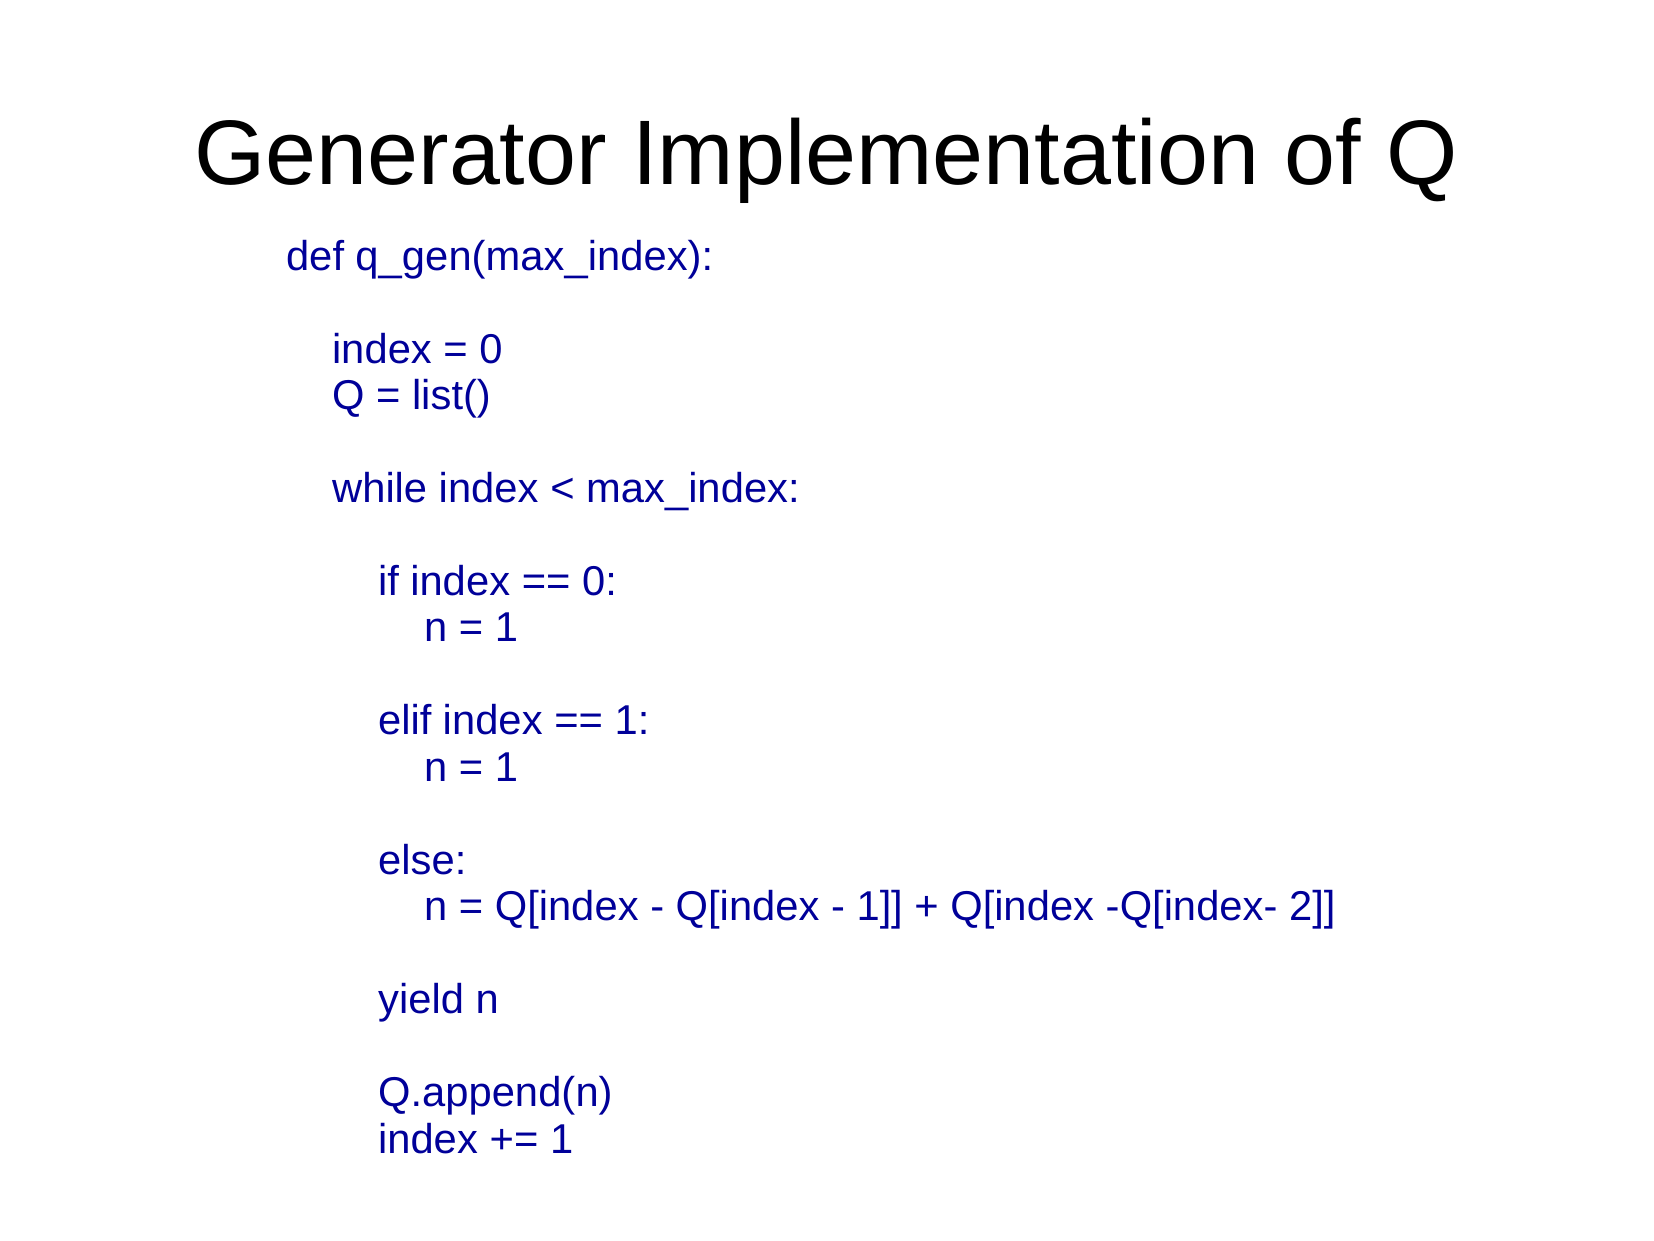

# Generator Implementation of Q
def q_gen(max_index):
 index = 0
 Q = list()
 while index < max_index:
 if index == 0:
 n = 1
 elif index == 1:
 n = 1
 else:
 n = Q[index - Q[index - 1]] + Q[index -Q[index- 2]]
 yield n
 Q.append(n)
 index += 1